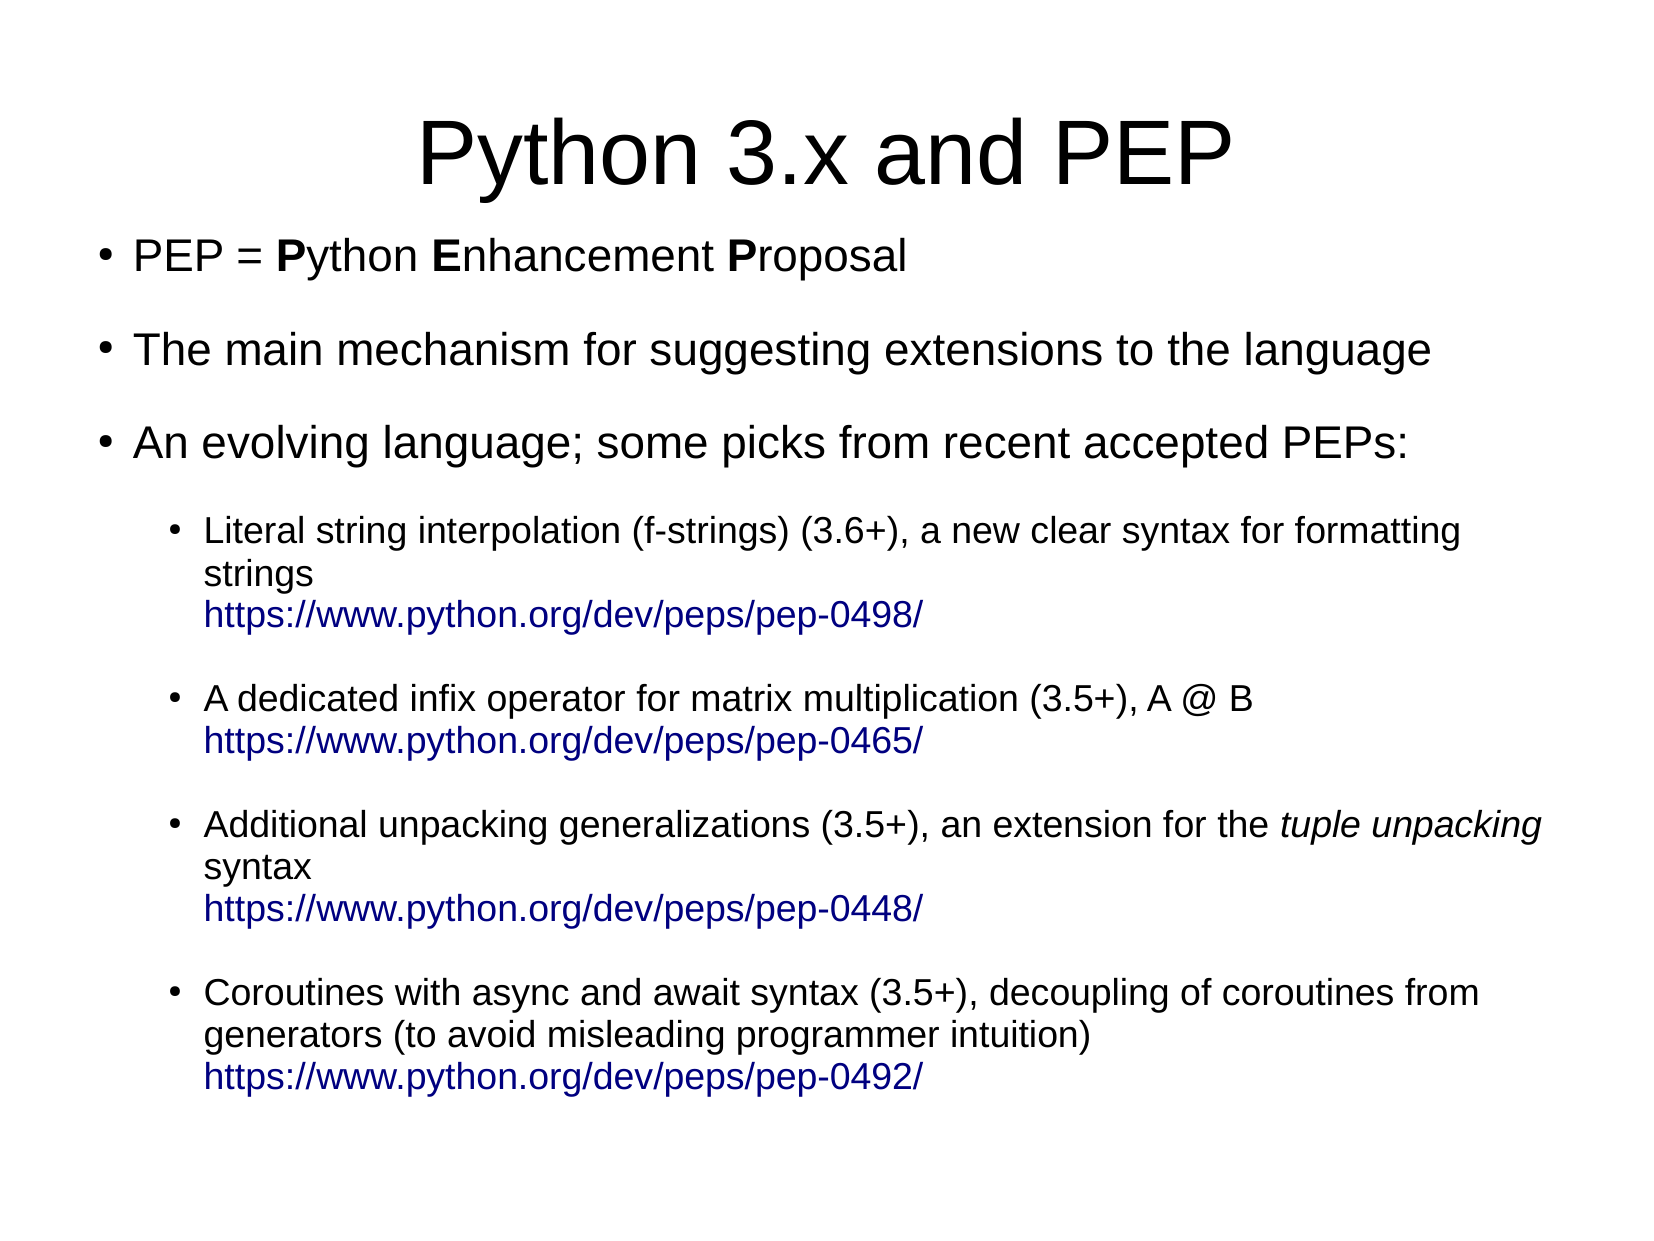

# Python 3.x and PEP
PEP = Python Enhancement Proposal
The main mechanism for suggesting extensions to the language
An evolving language; some picks from recent accepted PEPs:
Literal string interpolation (f-strings) (3.6+), a new clear syntax for formatting strings
https://www.python.org/dev/peps/pep-0498/
A dedicated infix operator for matrix multiplication (3.5+), A @ B
https://www.python.org/dev/peps/pep-0465/
Additional unpacking generalizations (3.5+), an extension for the tuple unpacking syntax
https://www.python.org/dev/peps/pep-0448/
Coroutines with async and await syntax (3.5+), decoupling of coroutines from generators (to avoid misleading programmer intuition)
https://www.python.org/dev/peps/pep-0492/